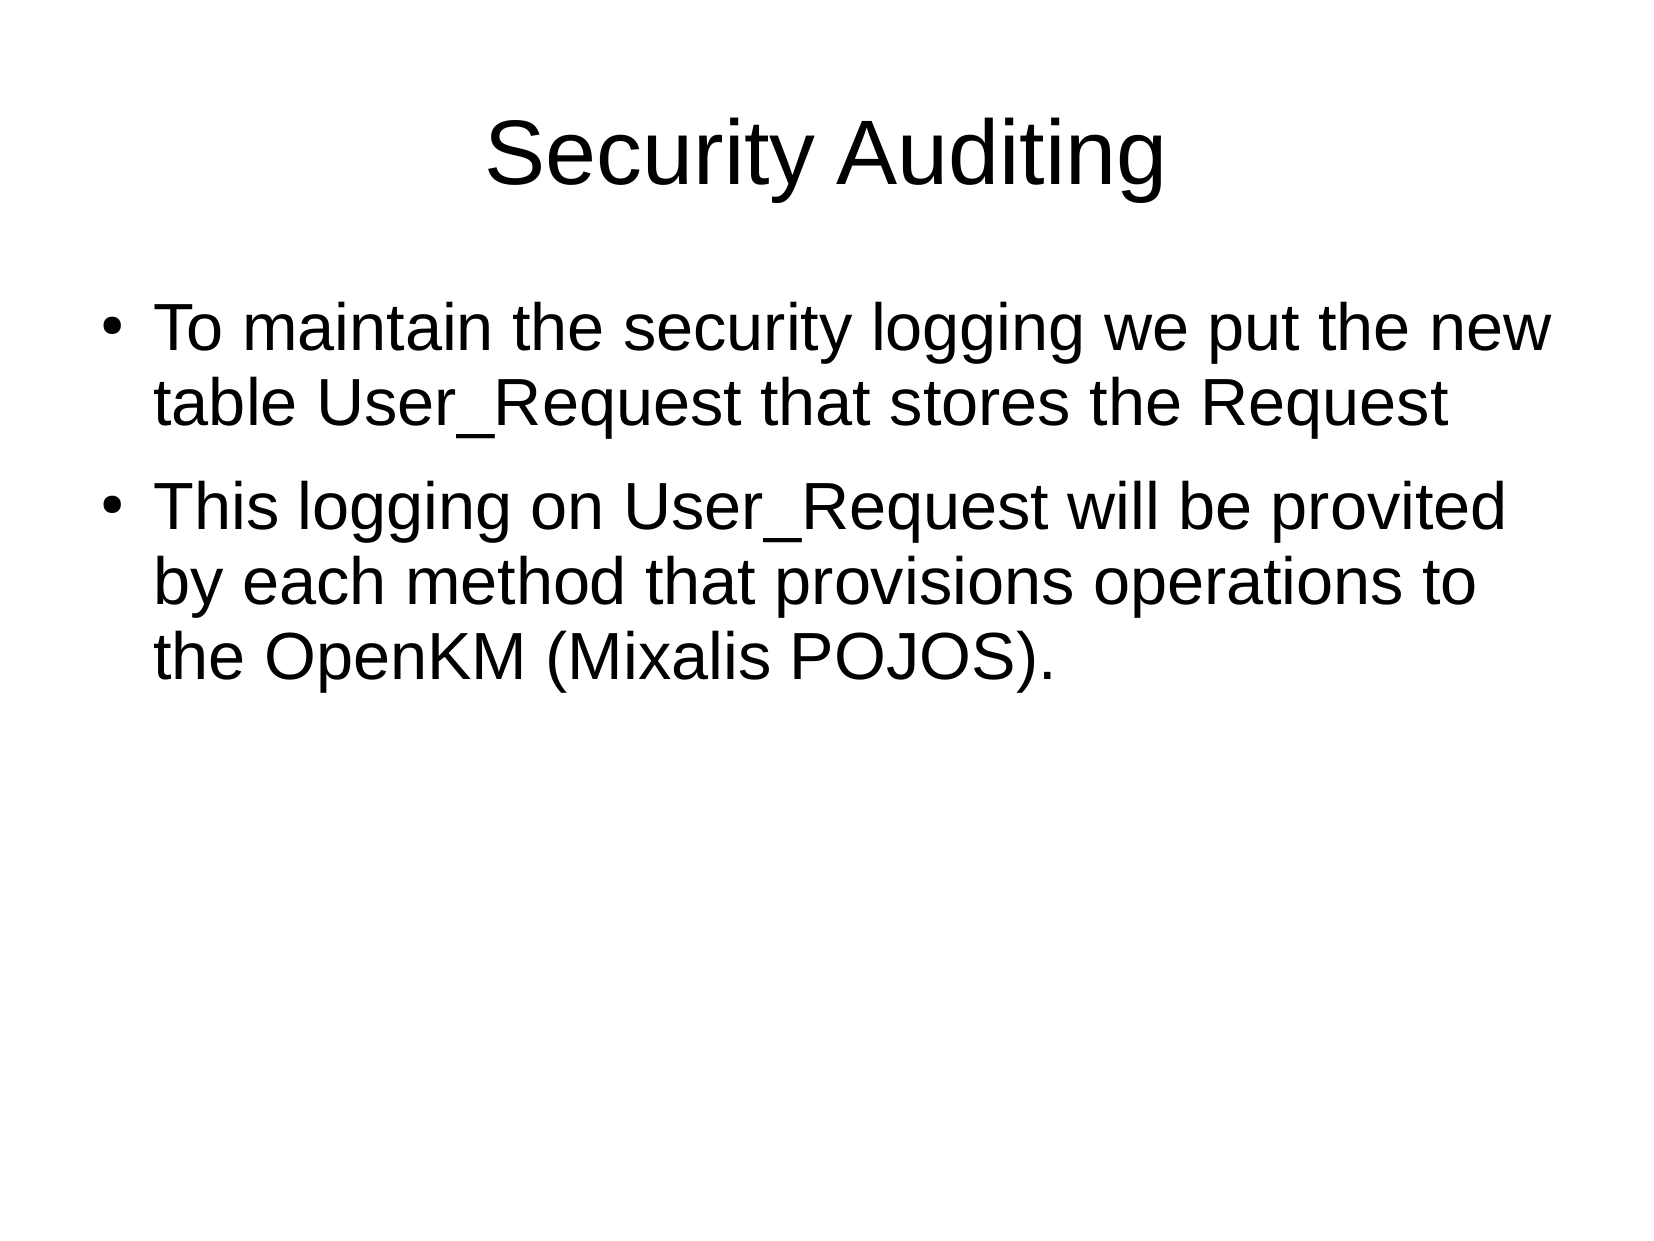

# Security Auditing
To maintain the security logging we put the new table User_Request that stores the Request
This logging on User_Request will be provited by each method that provisions operations to the OpenKM (Mixalis POJOS).